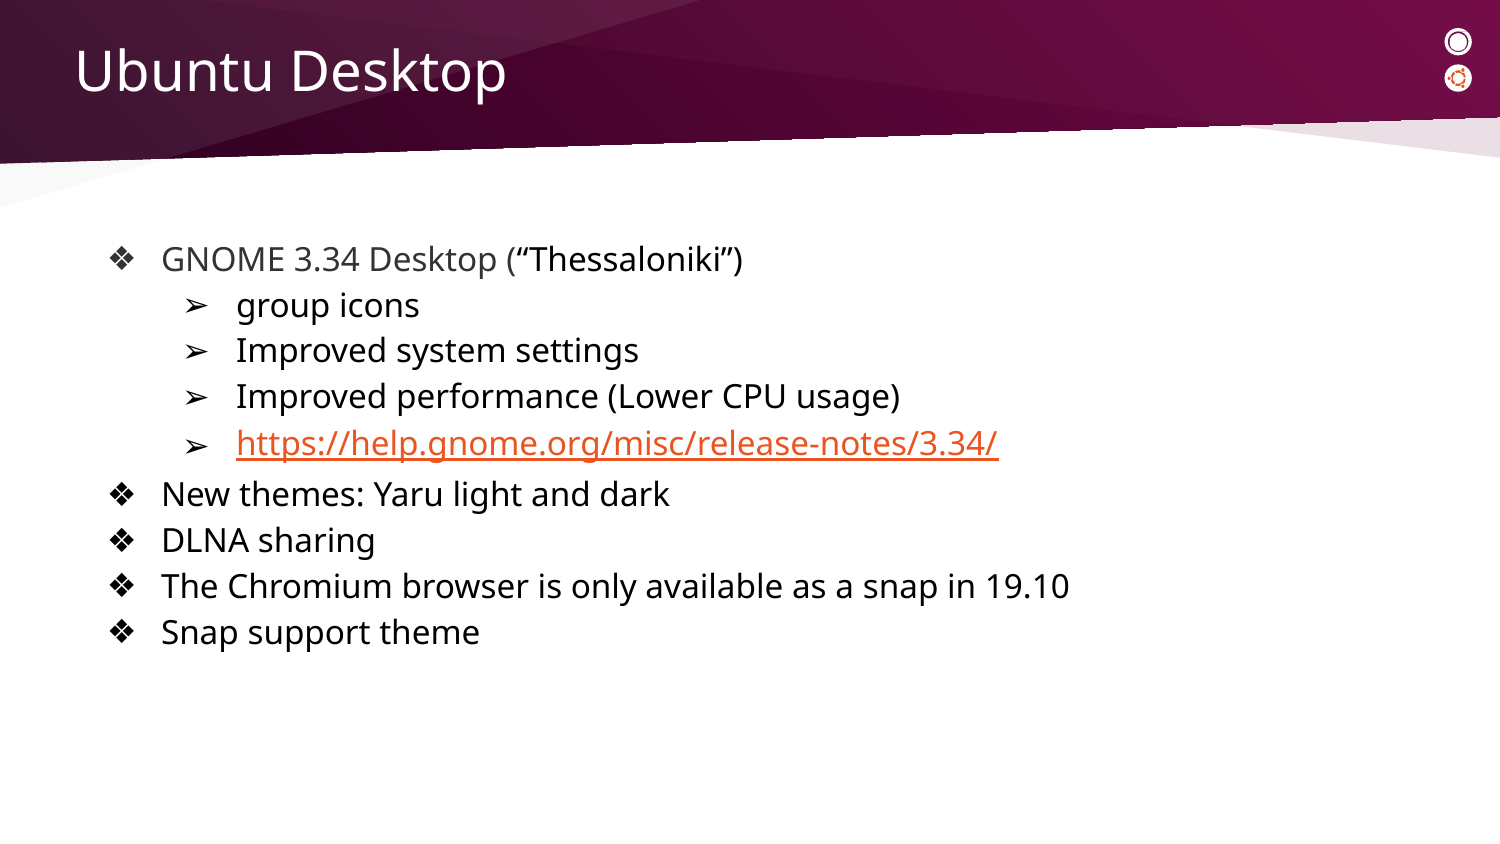

Ubuntu Desktop
# GNOME 3.34 Desktop (“Thessaloniki”)
group icons
Improved system settings
Improved performance (Lower CPU usage)
https://help.gnome.org/misc/release-notes/3.34/
New themes: Yaru light and dark
DLNA sharing
The Chromium browser is only available as a snap in 19.10
Snap support theme